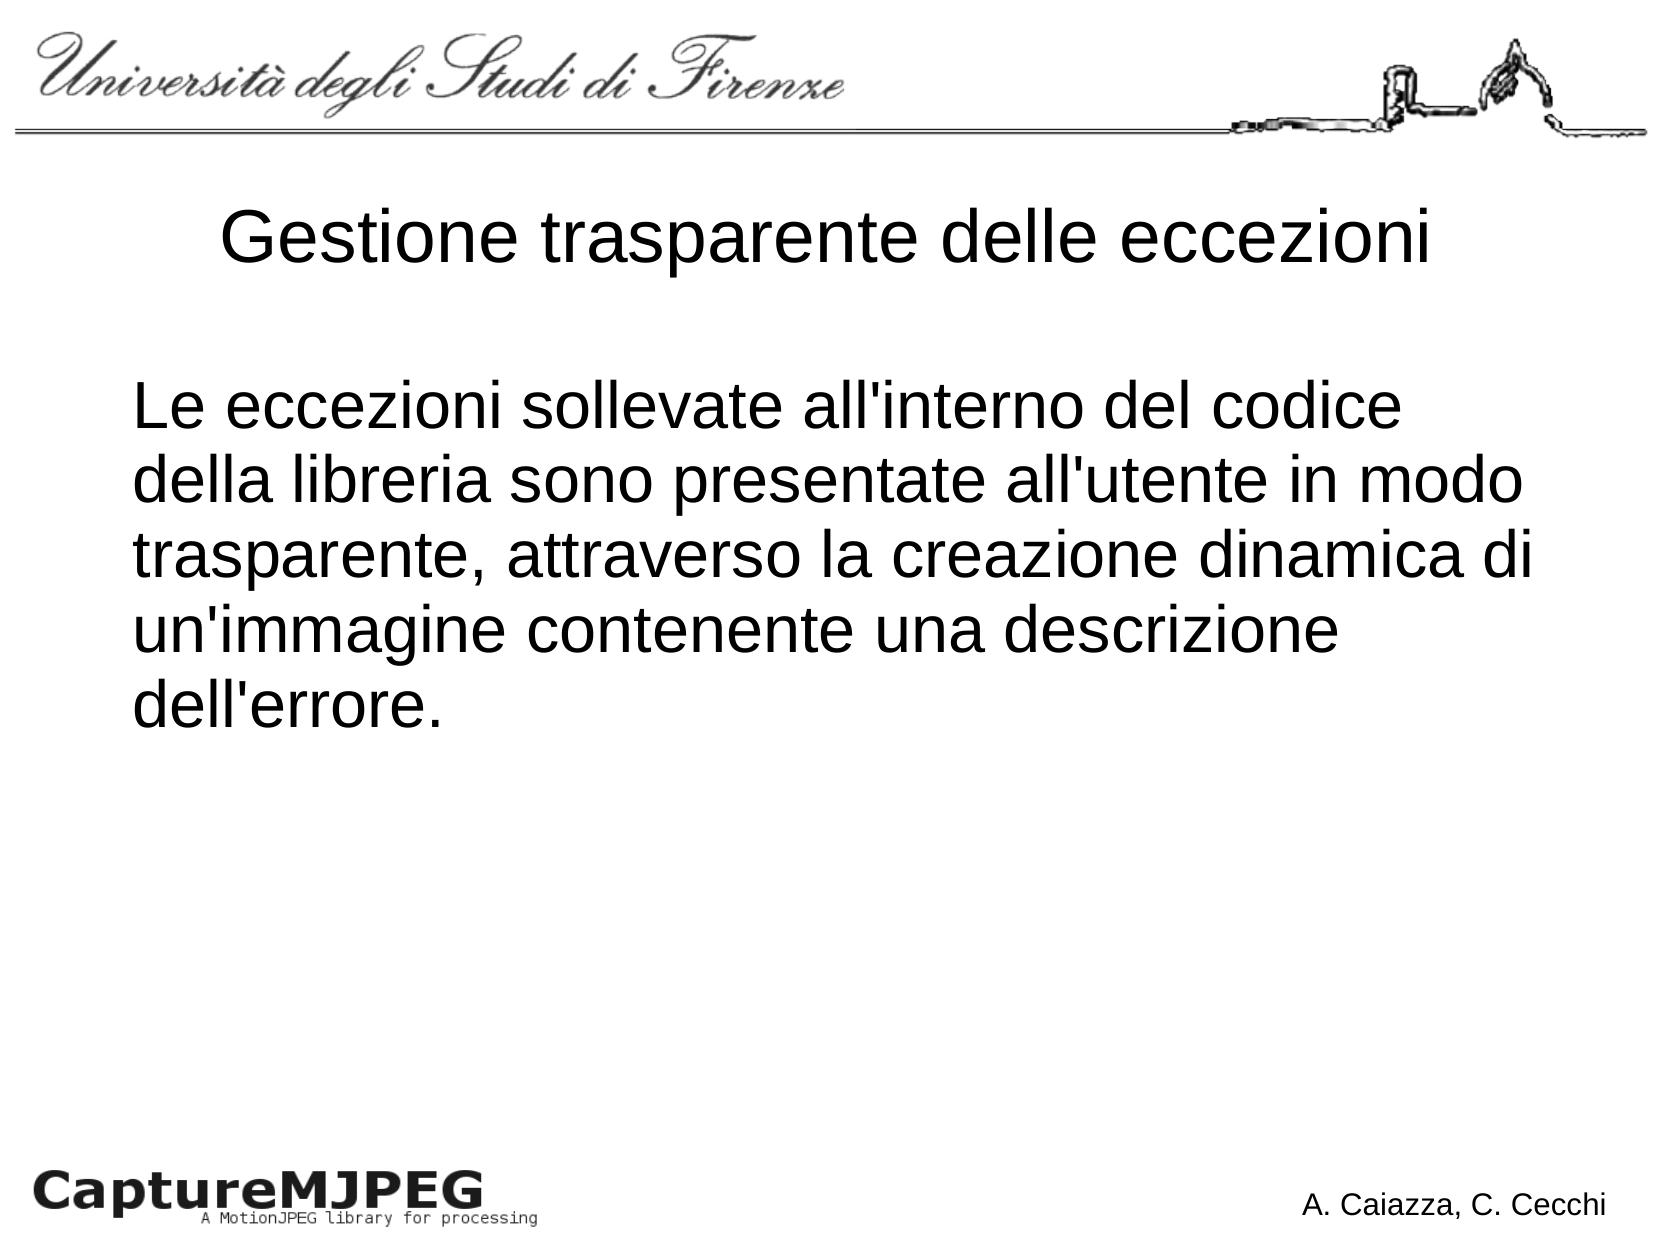

# Gestione trasparente delle eccezioni
Le eccezioni sollevate all'interno del codice della libreria sono presentate all'utente in modo trasparente, attraverso la creazione dinamica di un'immagine contenente una descrizione dell'errore.